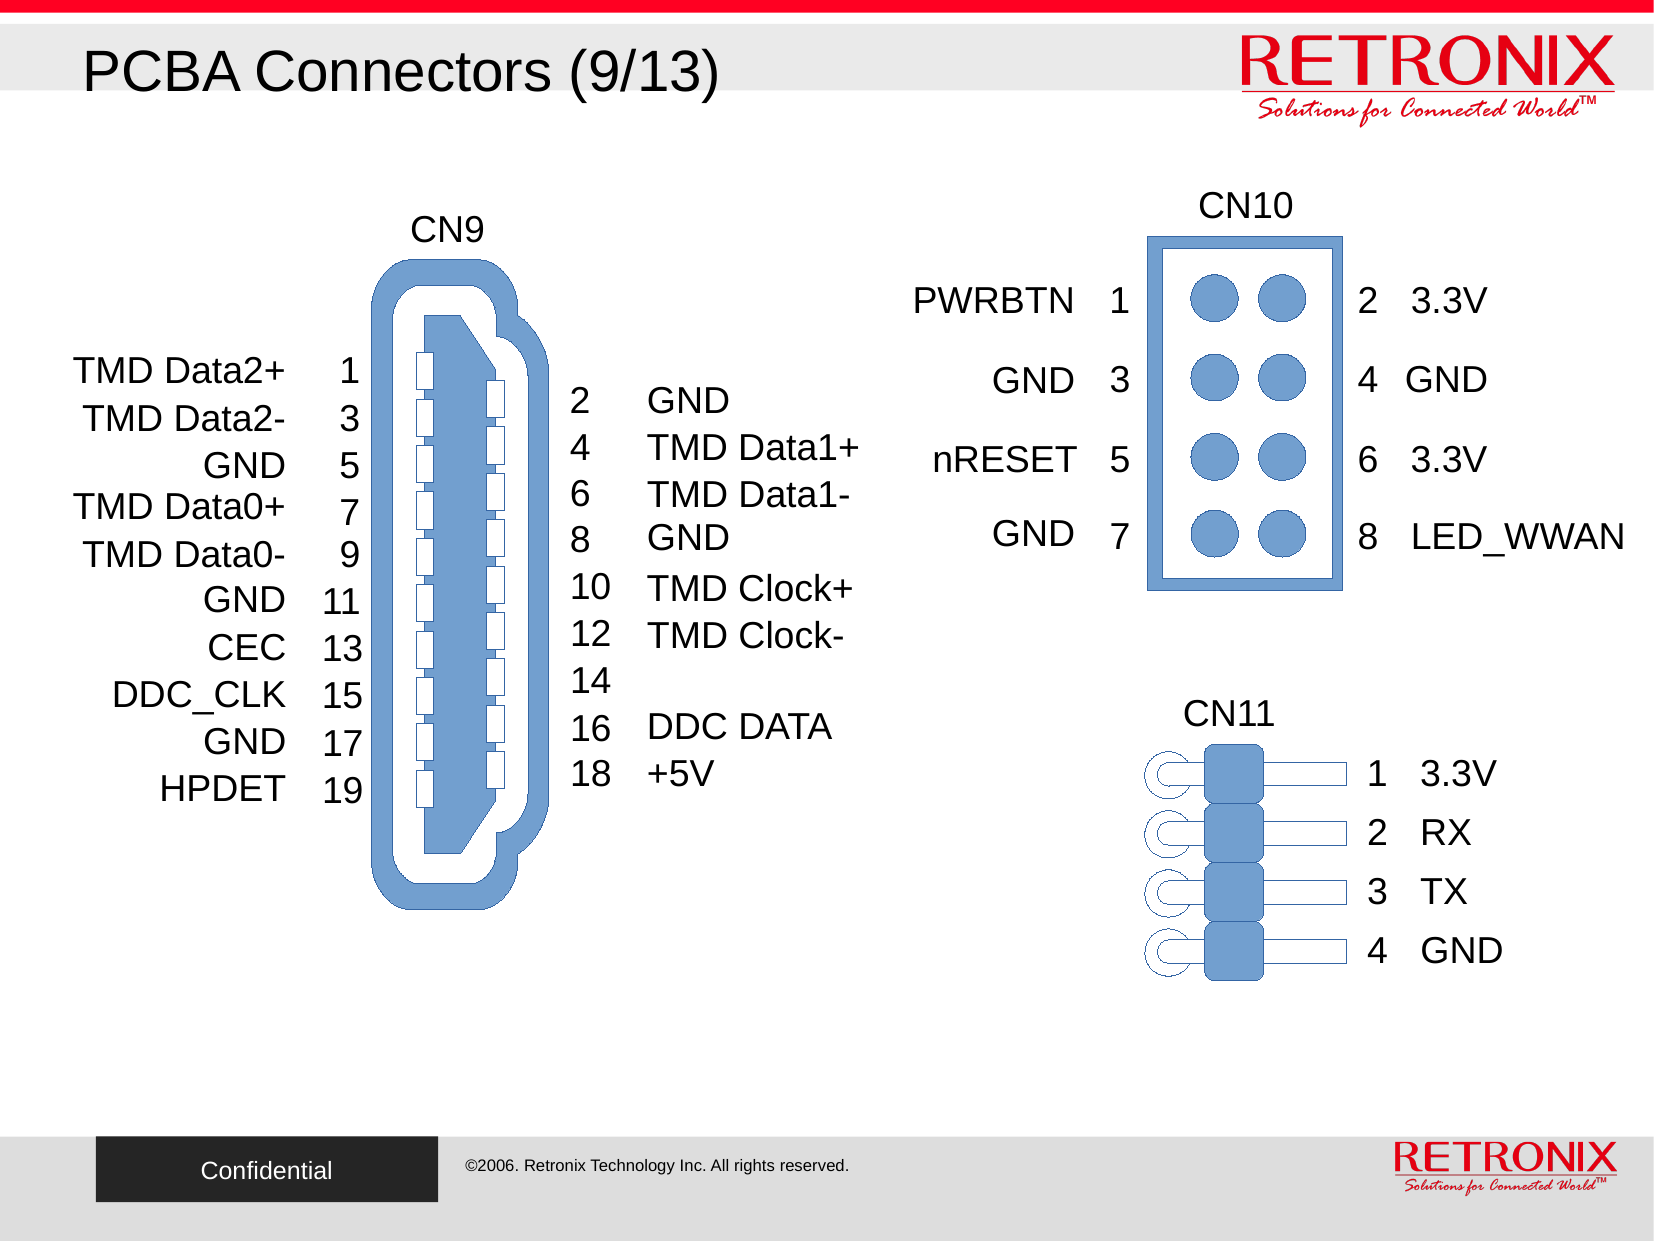

# PCBA Connectors (9/13)
CN10
PWRBTN
1
2
3.3V
3
4
GND
GND
nRESET
5
6
3.3V
GND
7
8
LED_WWAN
CN9
1
2
3
4
5
6
7
8
9
10
11
12
13
14
15
16
17
18
19
TMD Data2+
GND
TMD Data2-
TMD Data1+
GND
TMD Data1-
TMD Data0+
GND
TMD Data0-
TMD Clock+
GND
TMD Clock-
CEC
DDC_CLK
DDC DATA
GND
+5V
HPDET
CN11
1
3.3V
2
RX
3
TX
4
GND